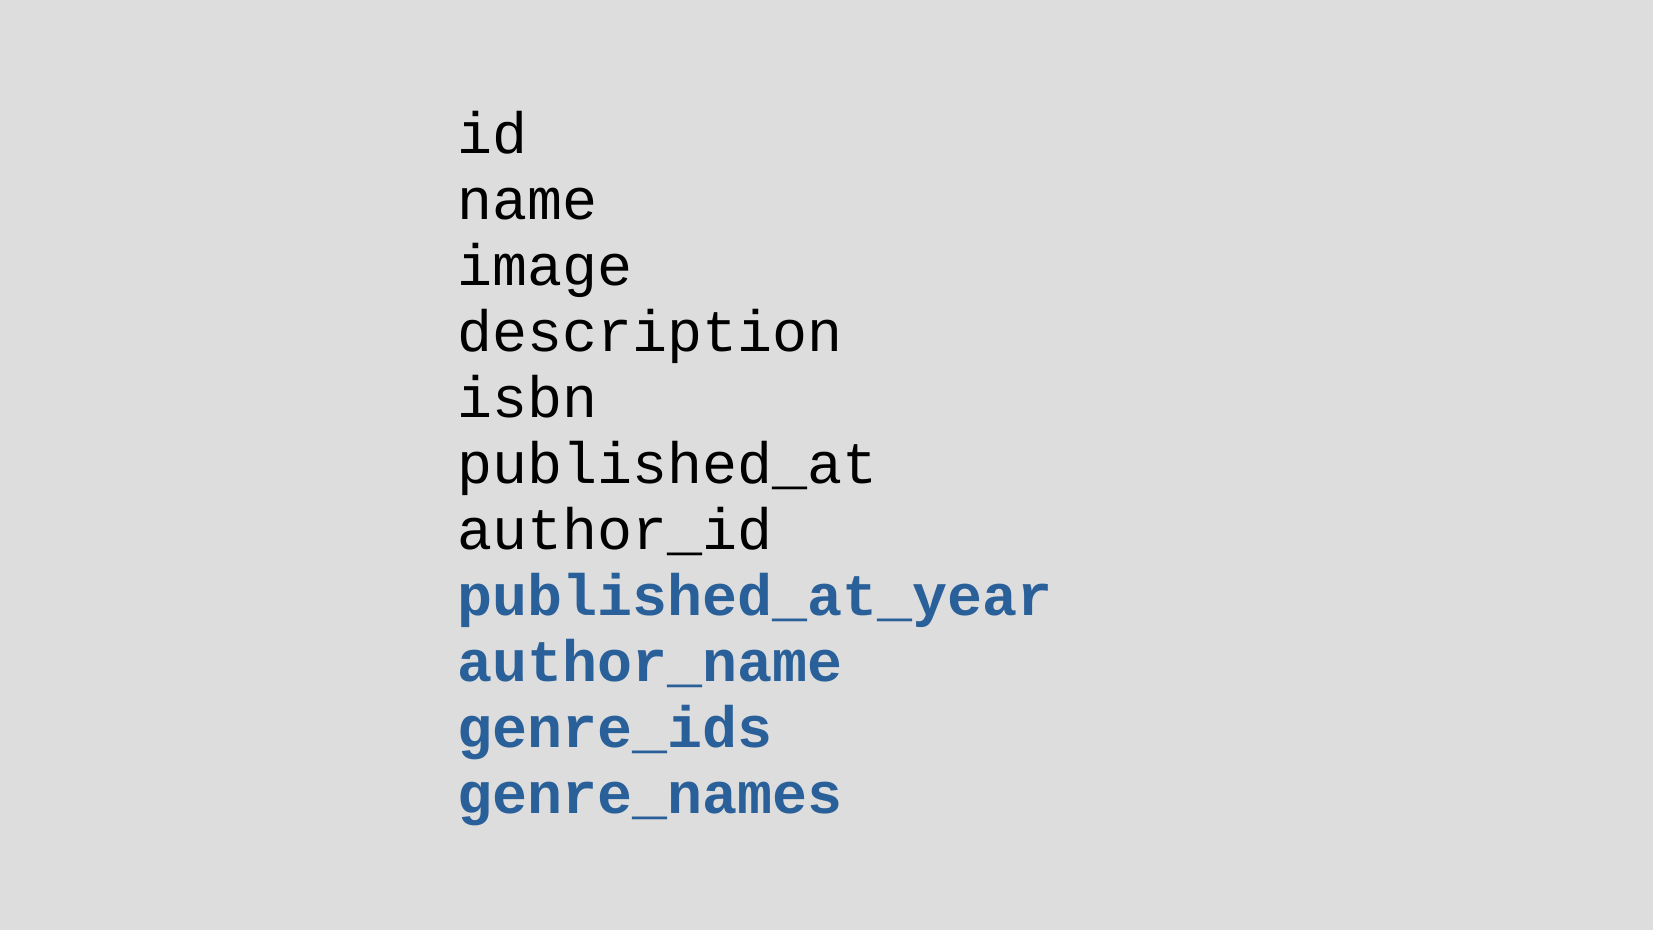

# id
name
image
description
isbn
published_at
author_id
published_at_year
author_name
genre_ids
genre_names